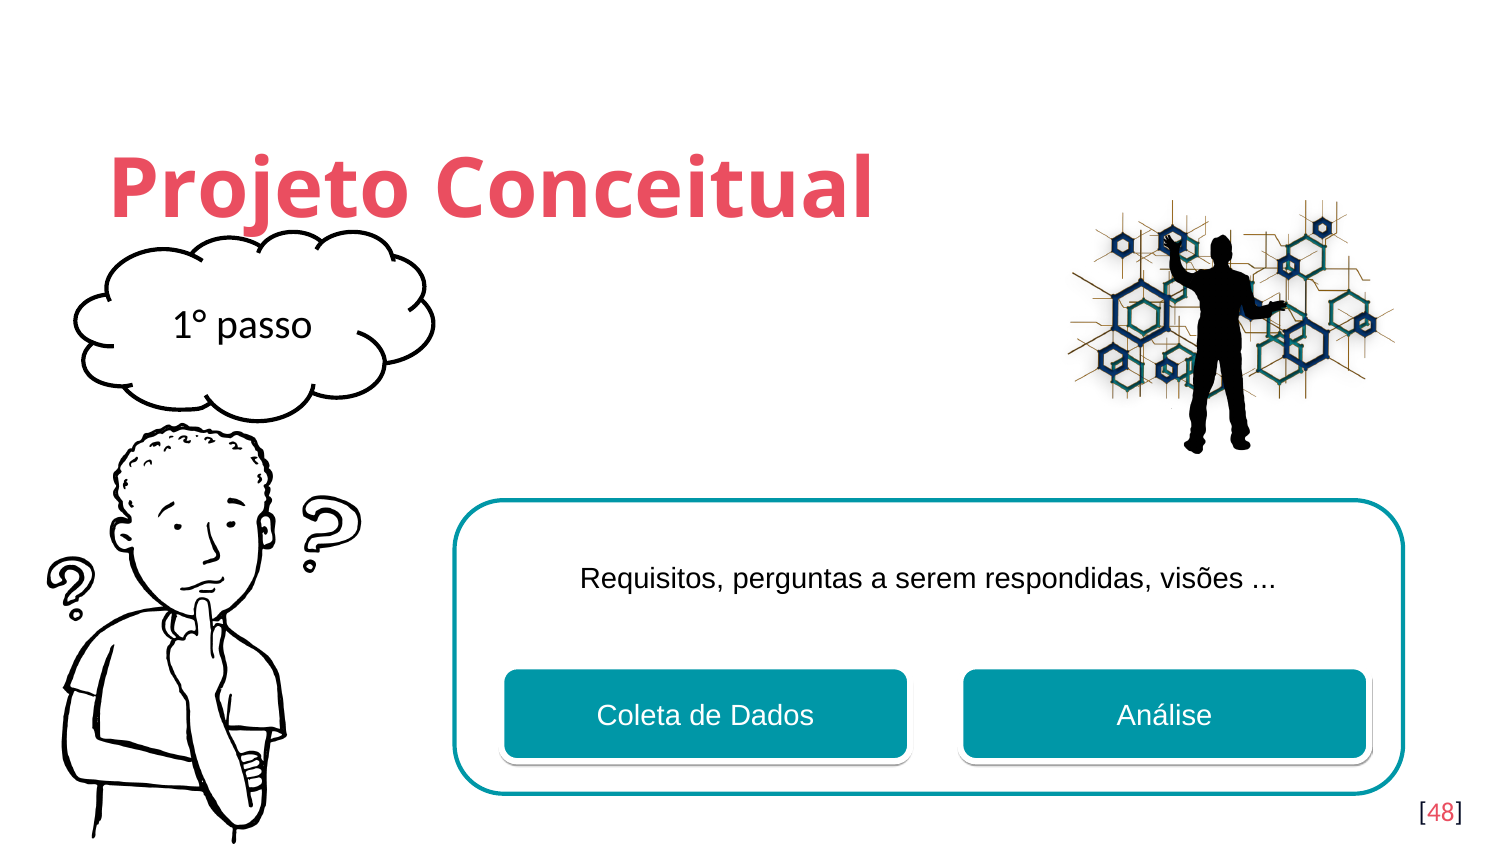

Projeto Conceitual
1° passo
Requisitos, perguntas a serem respondidas, visões ...
Coleta de Dados
Análise